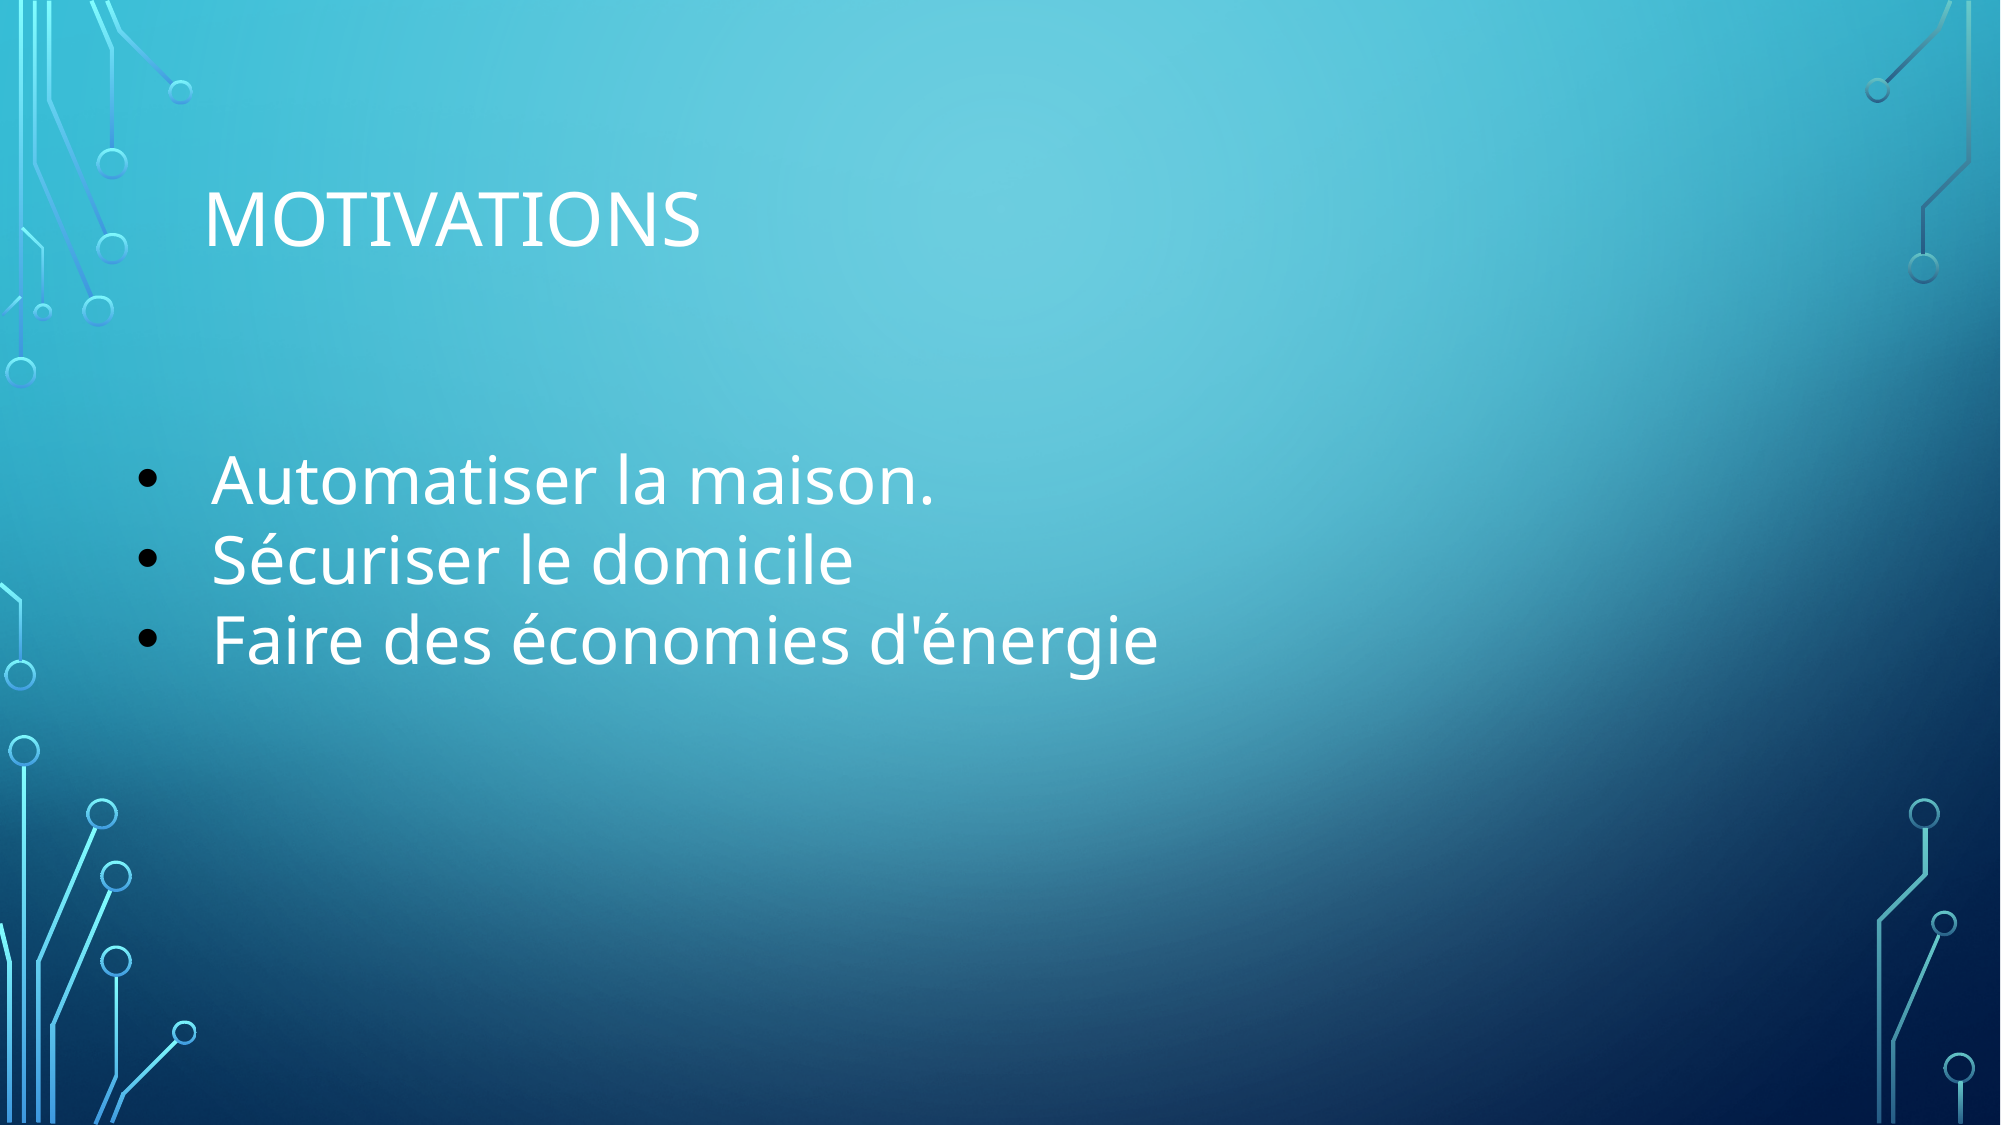

# Motivations
Automatiser la maison.
Sécuriser le domicile
Faire des économies d'énergie